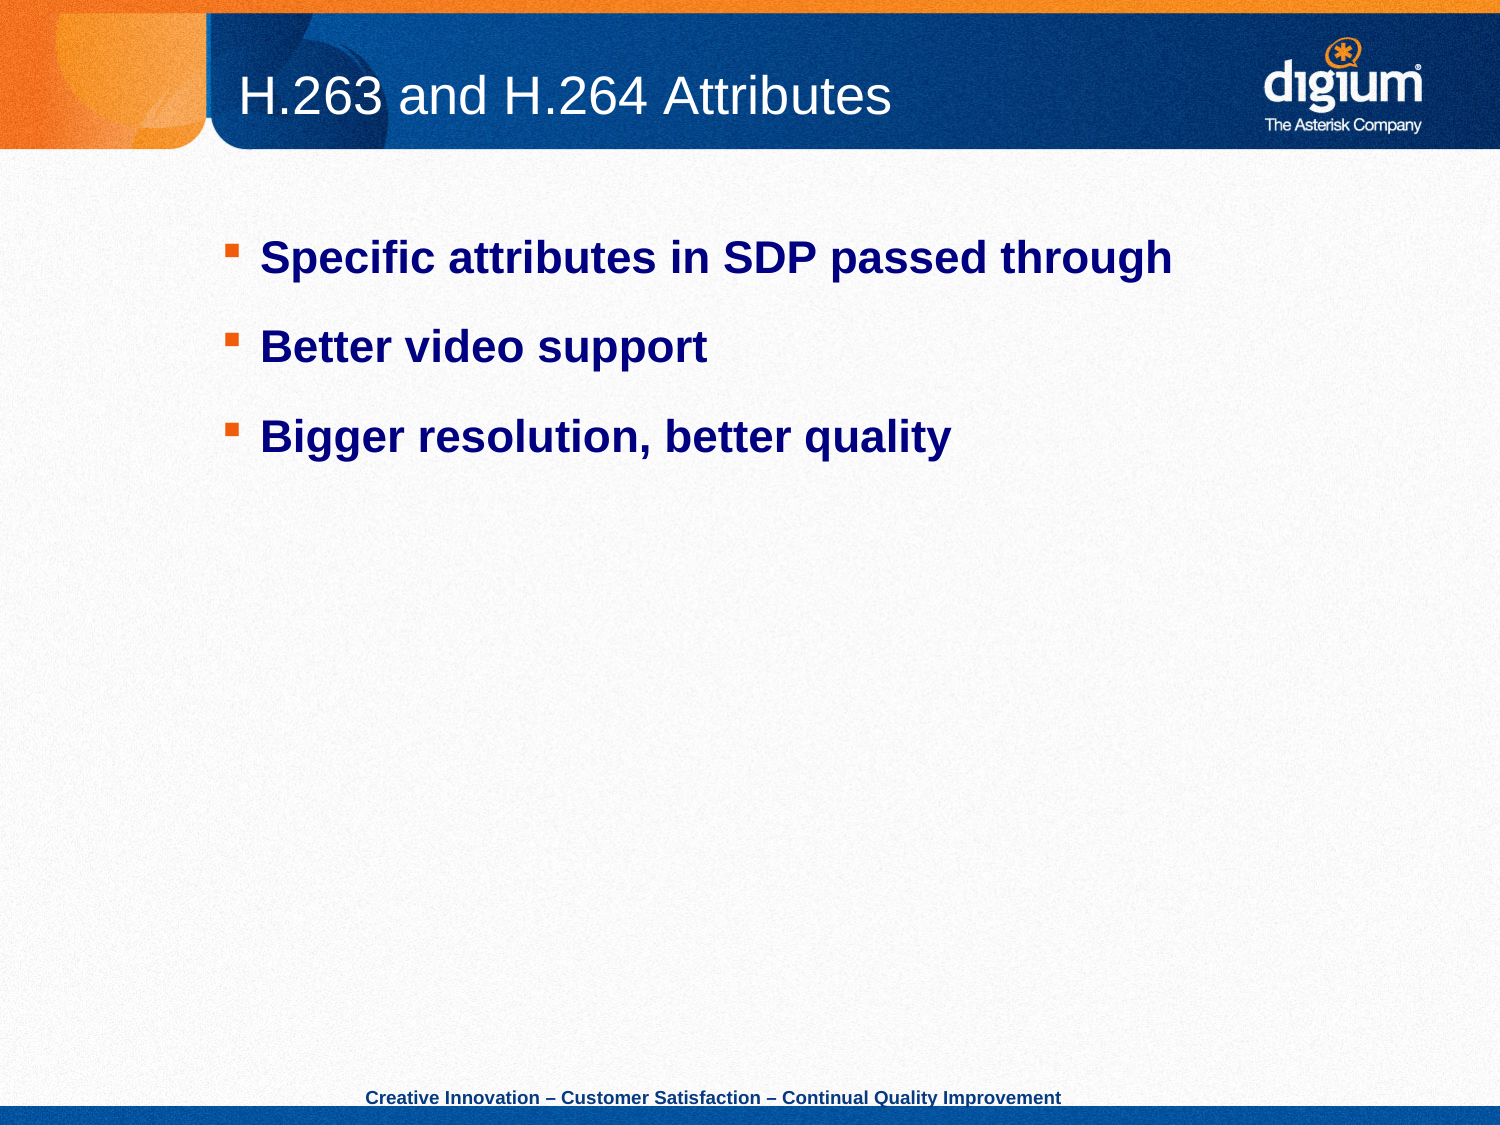

# H.263 and H.264 Attributes
Specific attributes in SDP passed through
Better video support
Bigger resolution, better quality